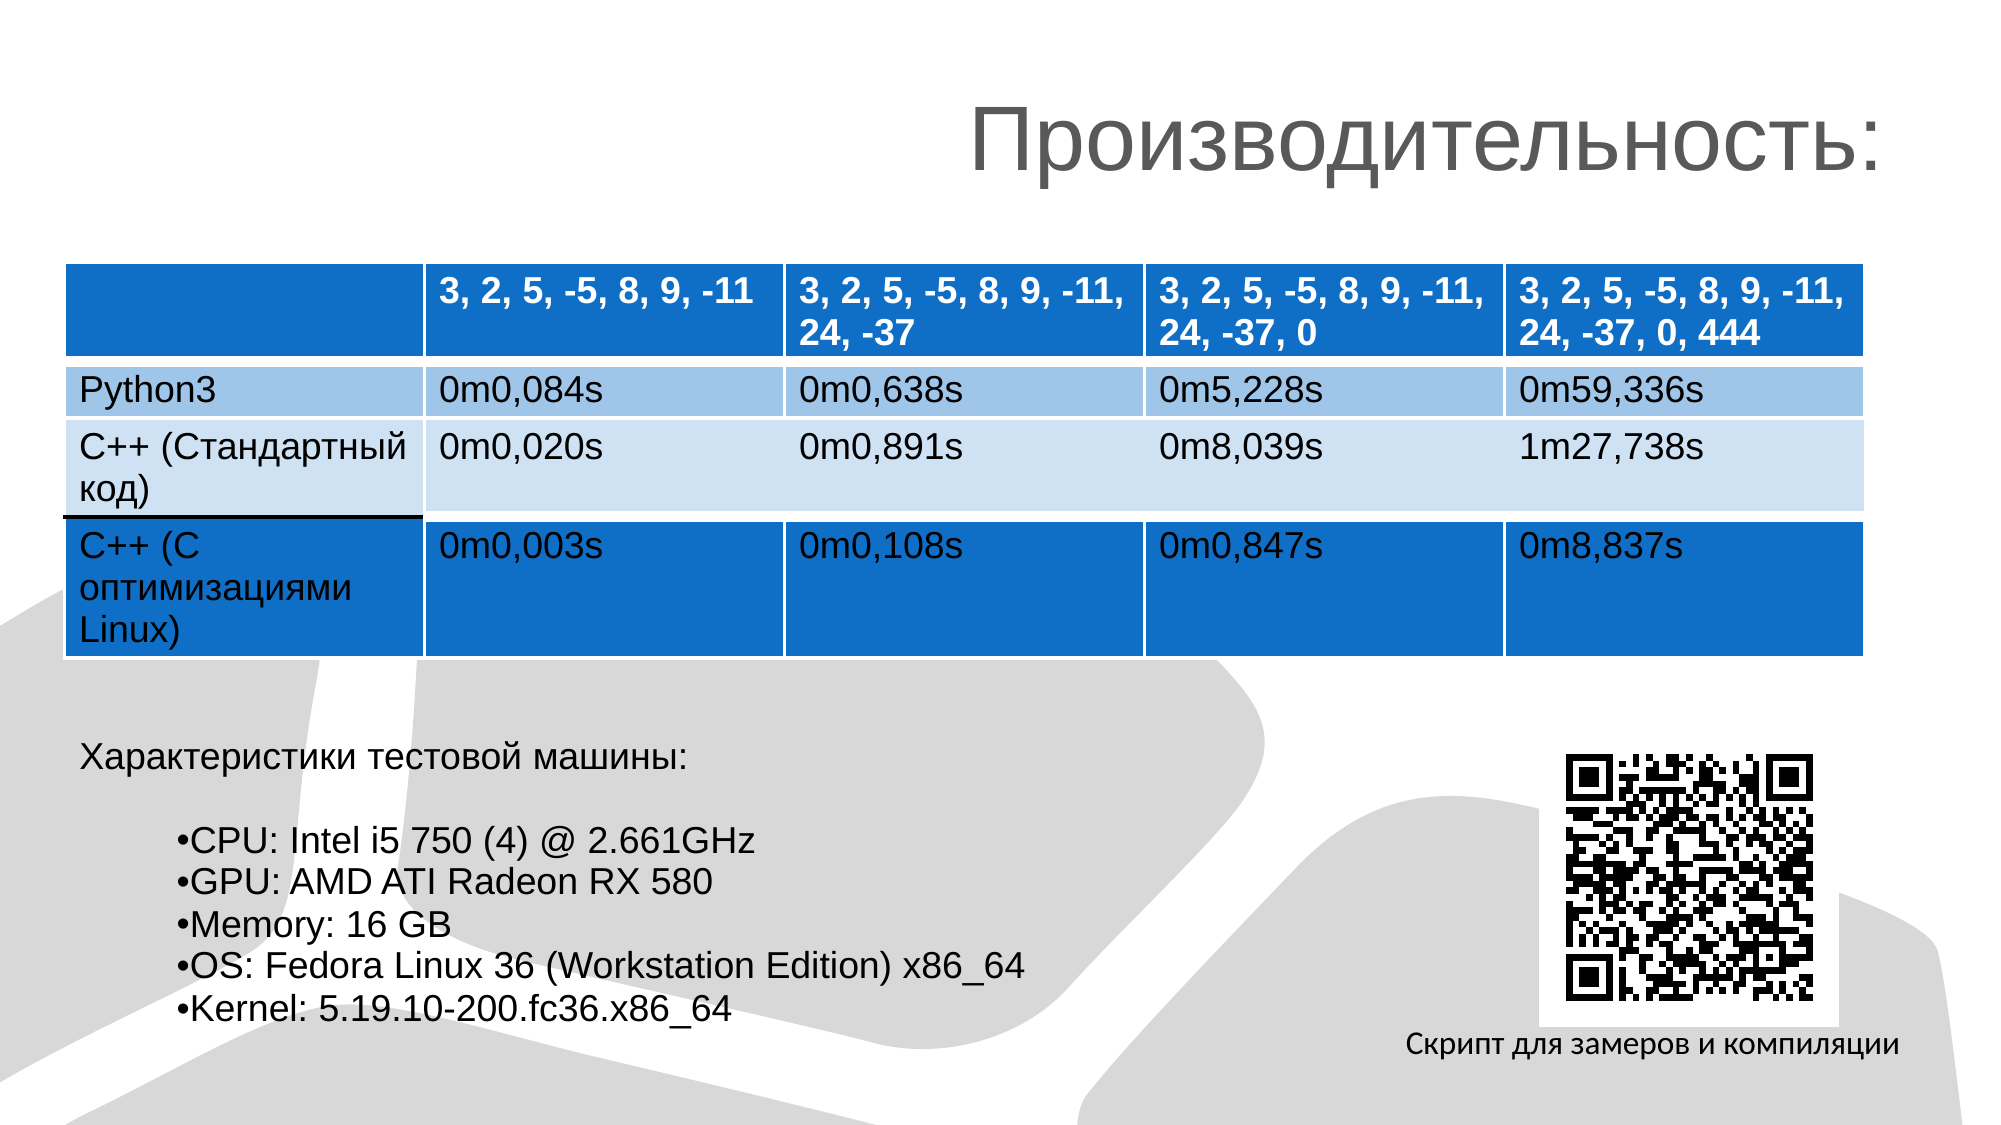

# Производительность:
| | 3, 2, 5, -5, 8, 9, -11 | 3, 2, 5, -5, 8, 9, -11, 24, -37 | 3, 2, 5, -5, 8, 9, -11, 24, -37, 0 | 3, 2, 5, -5, 8, 9, -11, 24, -37, 0, 444 |
| --- | --- | --- | --- | --- |
| Python3 | 0m0,084s | 0m0,638s | 0m5,228s | 0m59,336s |
| C++ (Стандартный код) | 0m0,020s | 0m0,891s | 0m8,039s | 1m27,738s |
| C++ (С оптимизациями Linux) | 0m0,003s | 0m0,108s | 0m0,847s | 0m8,837s |
Характеристики тестовой машины:
CPU: Intel i5 750 (4) @ 2.661GHz
GPU: AMD ATI Radeon RX 580
Memory: 16 GB
OS: Fedora Linux 36 (Workstation Edition) x86_64
Kernel: 5.19.10-200.fc36.x86_64
Скрипт для замеров и компиляции